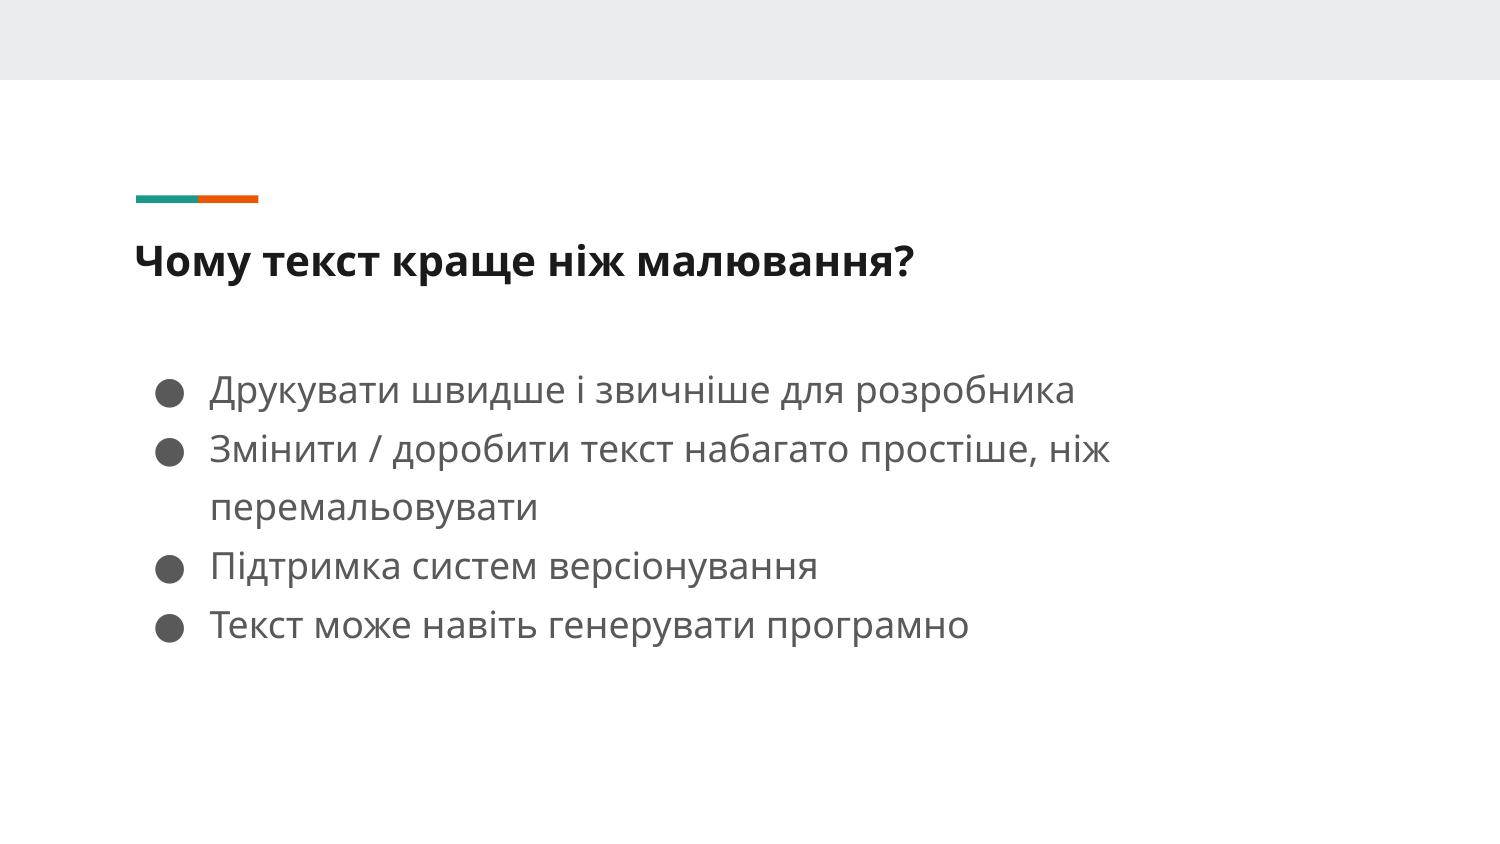

# Чому текст краще ніж малювання?
Друкувати швидше і звичніше для розробника
Змінити / доробити текст набагато простіше, ніж перемальовувати
Підтримка систем версіонування
Текст може навіть генерувати програмно